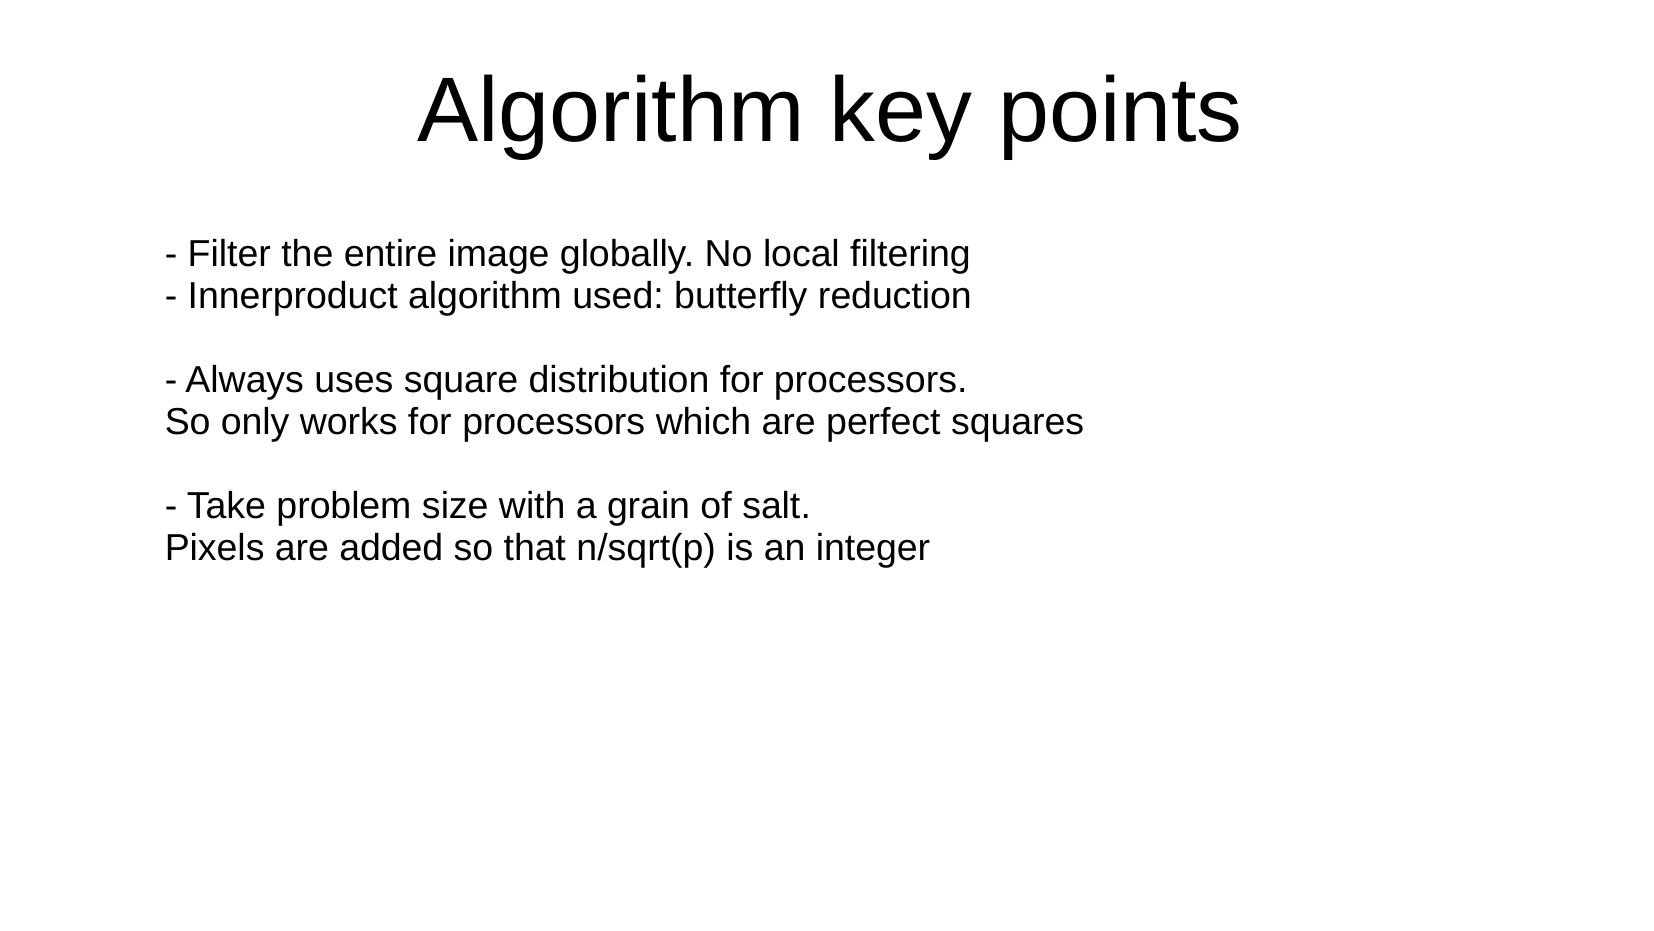

# Algorithm key points
- Filter the entire image globally. No local filtering
- Innerproduct algorithm used: butterfly reduction
- Always uses square distribution for processors.
So only works for processors which are perfect squares
- Take problem size with a grain of salt.
Pixels are added so that n/sqrt(p) is an integer